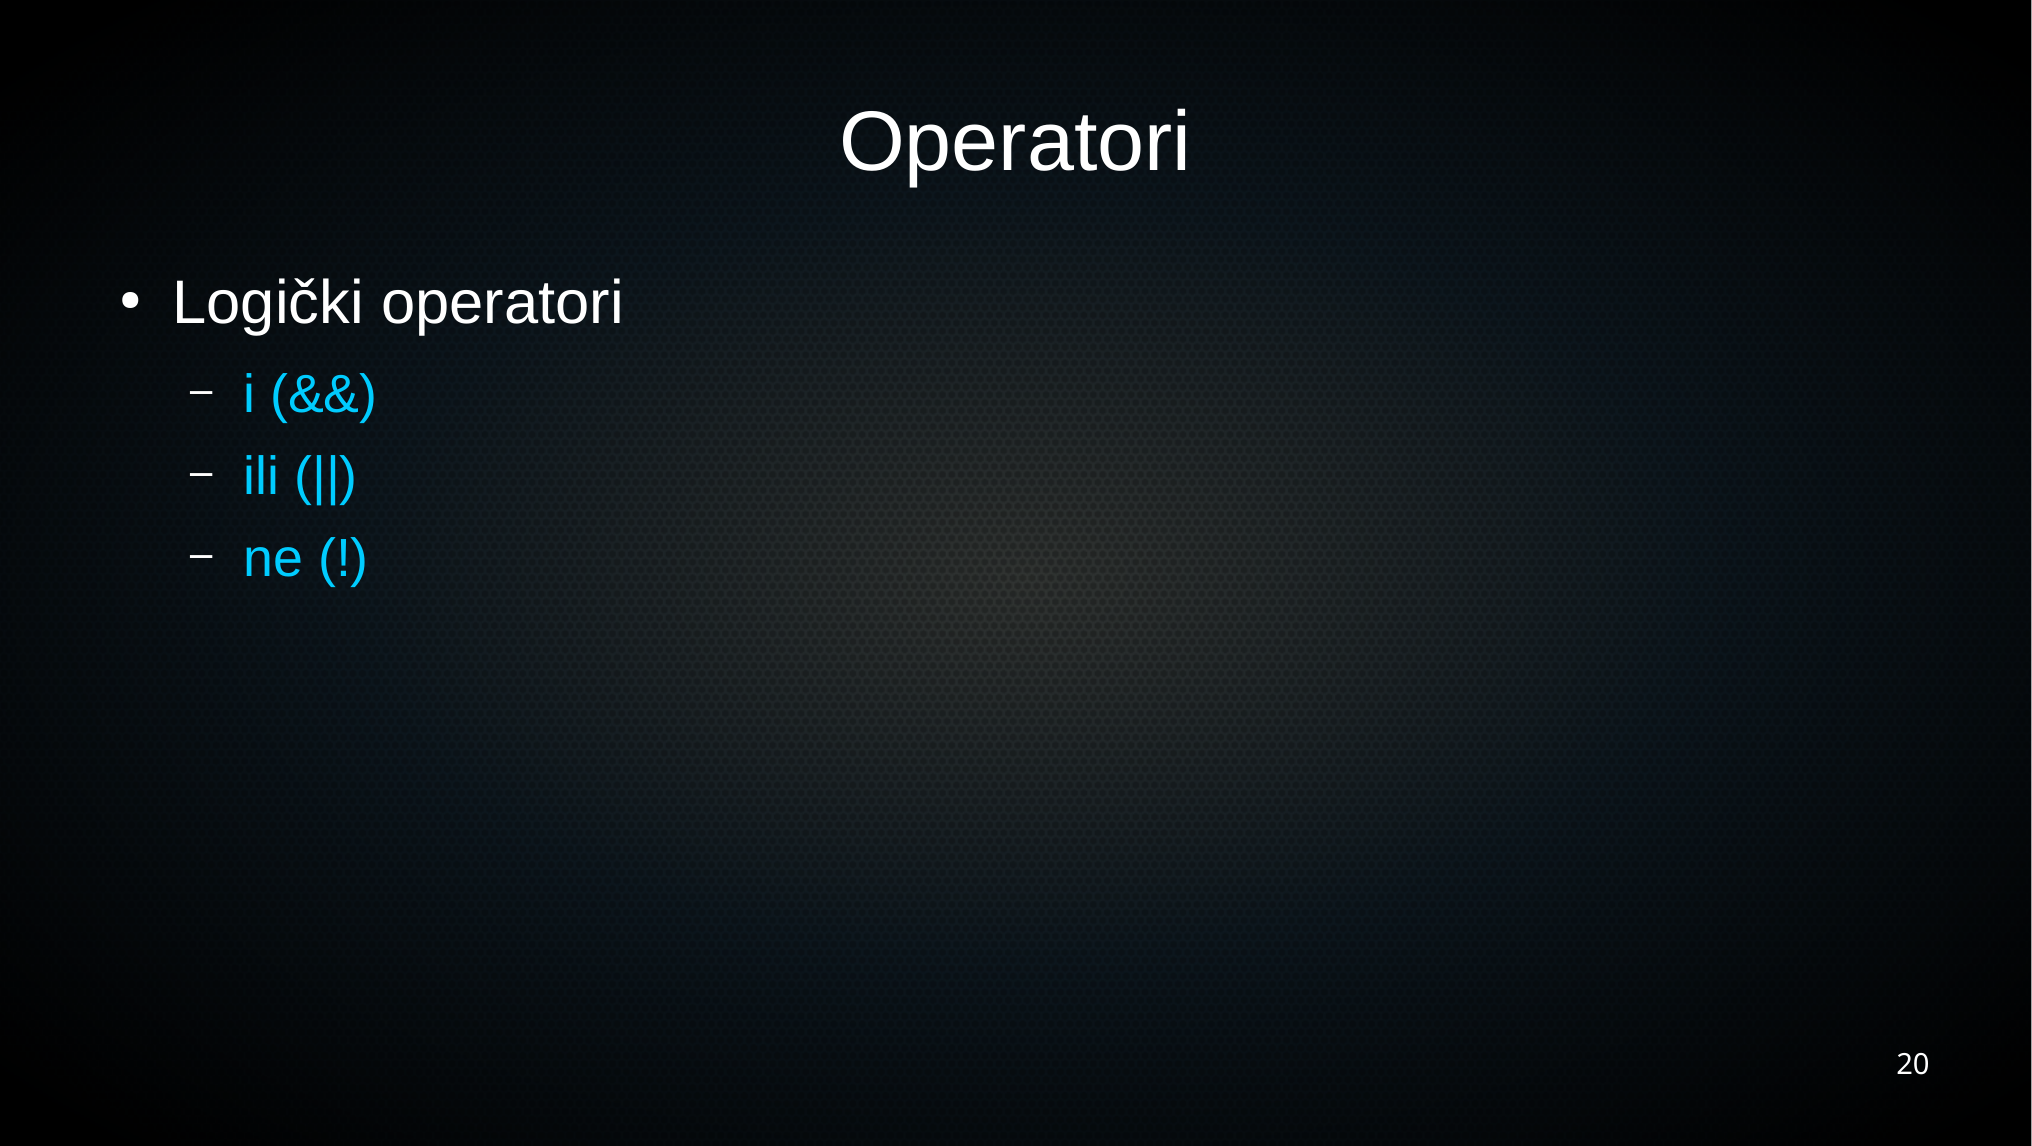

# Operatori
Logički operatori
i (&&)
ili (||)
ne (!)
20